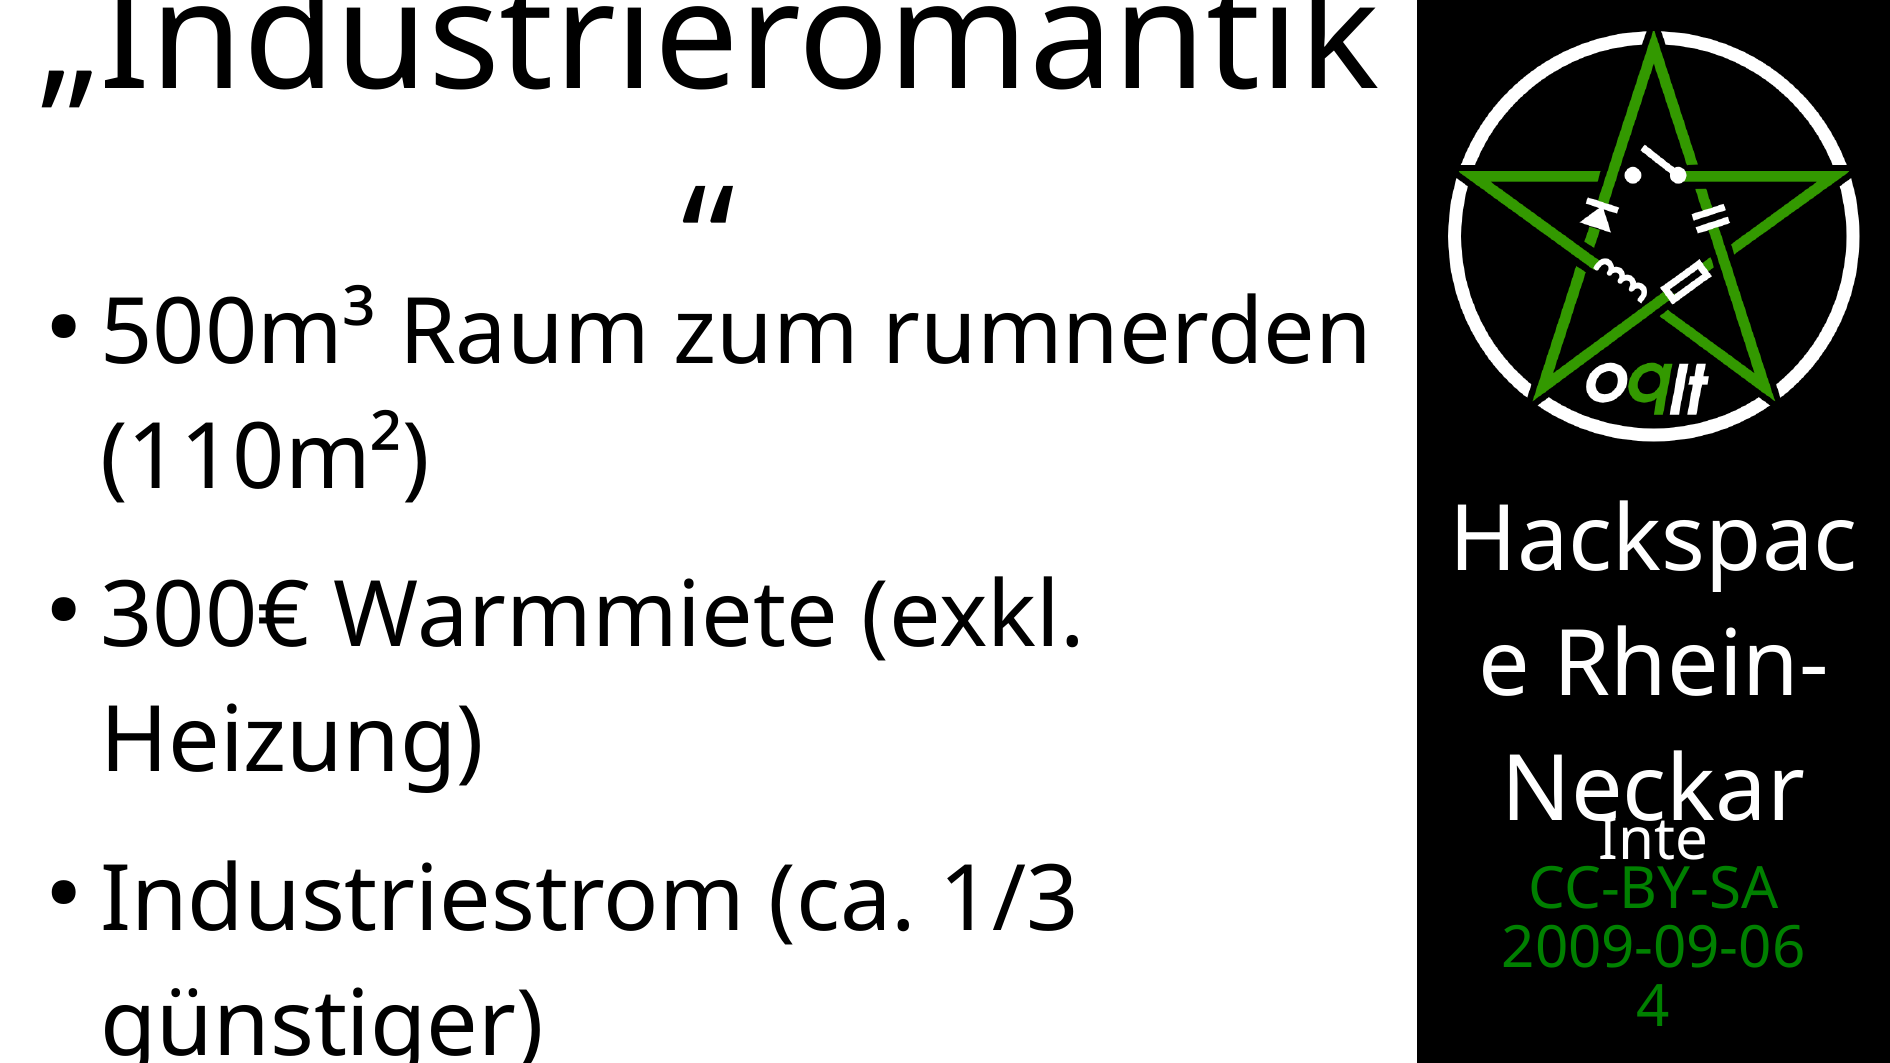

# „Industrieromantik“
500m³ Raum zum rumnerden (110m²)
300€ Warmmiete (exkl. Heizung)
Industriestrom (ca. 1/3 günstiger)
200€ Stromkosten (inkl. Heizung)
Mitsprache bei Gebäuderenovierung
DSL 50€
CC-BY-SA
2009-09-06
4